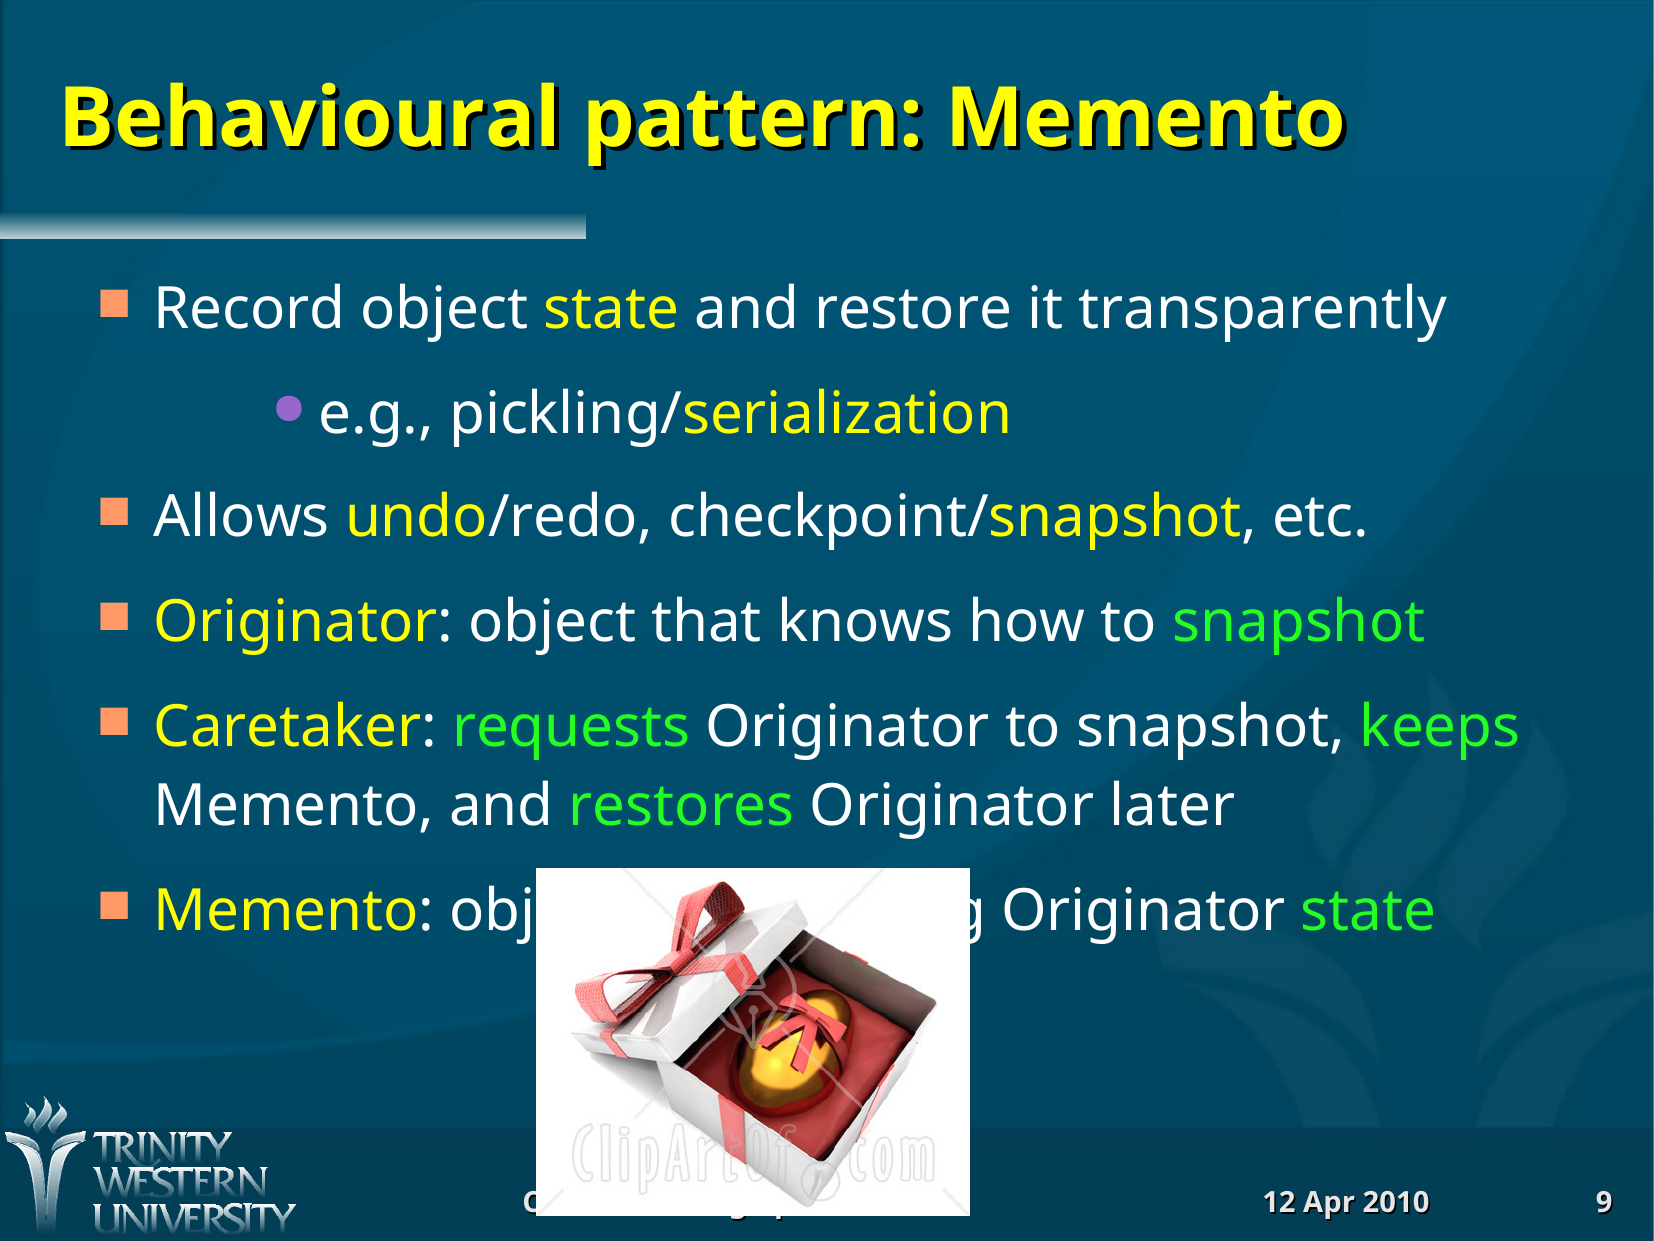

# Behavioural pattern: Memento
Record object state and restore it transparently
e.g., pickling/serialization
Allows undo/redo, checkpoint/snapshot, etc.
Originator: object that knows how to snapshot
Caretaker: requests Originator to snapshot, keeps Memento, and restores Originator later
Memento: object representing Originator state
CMPT166: design patterns
12 Apr 2010
9